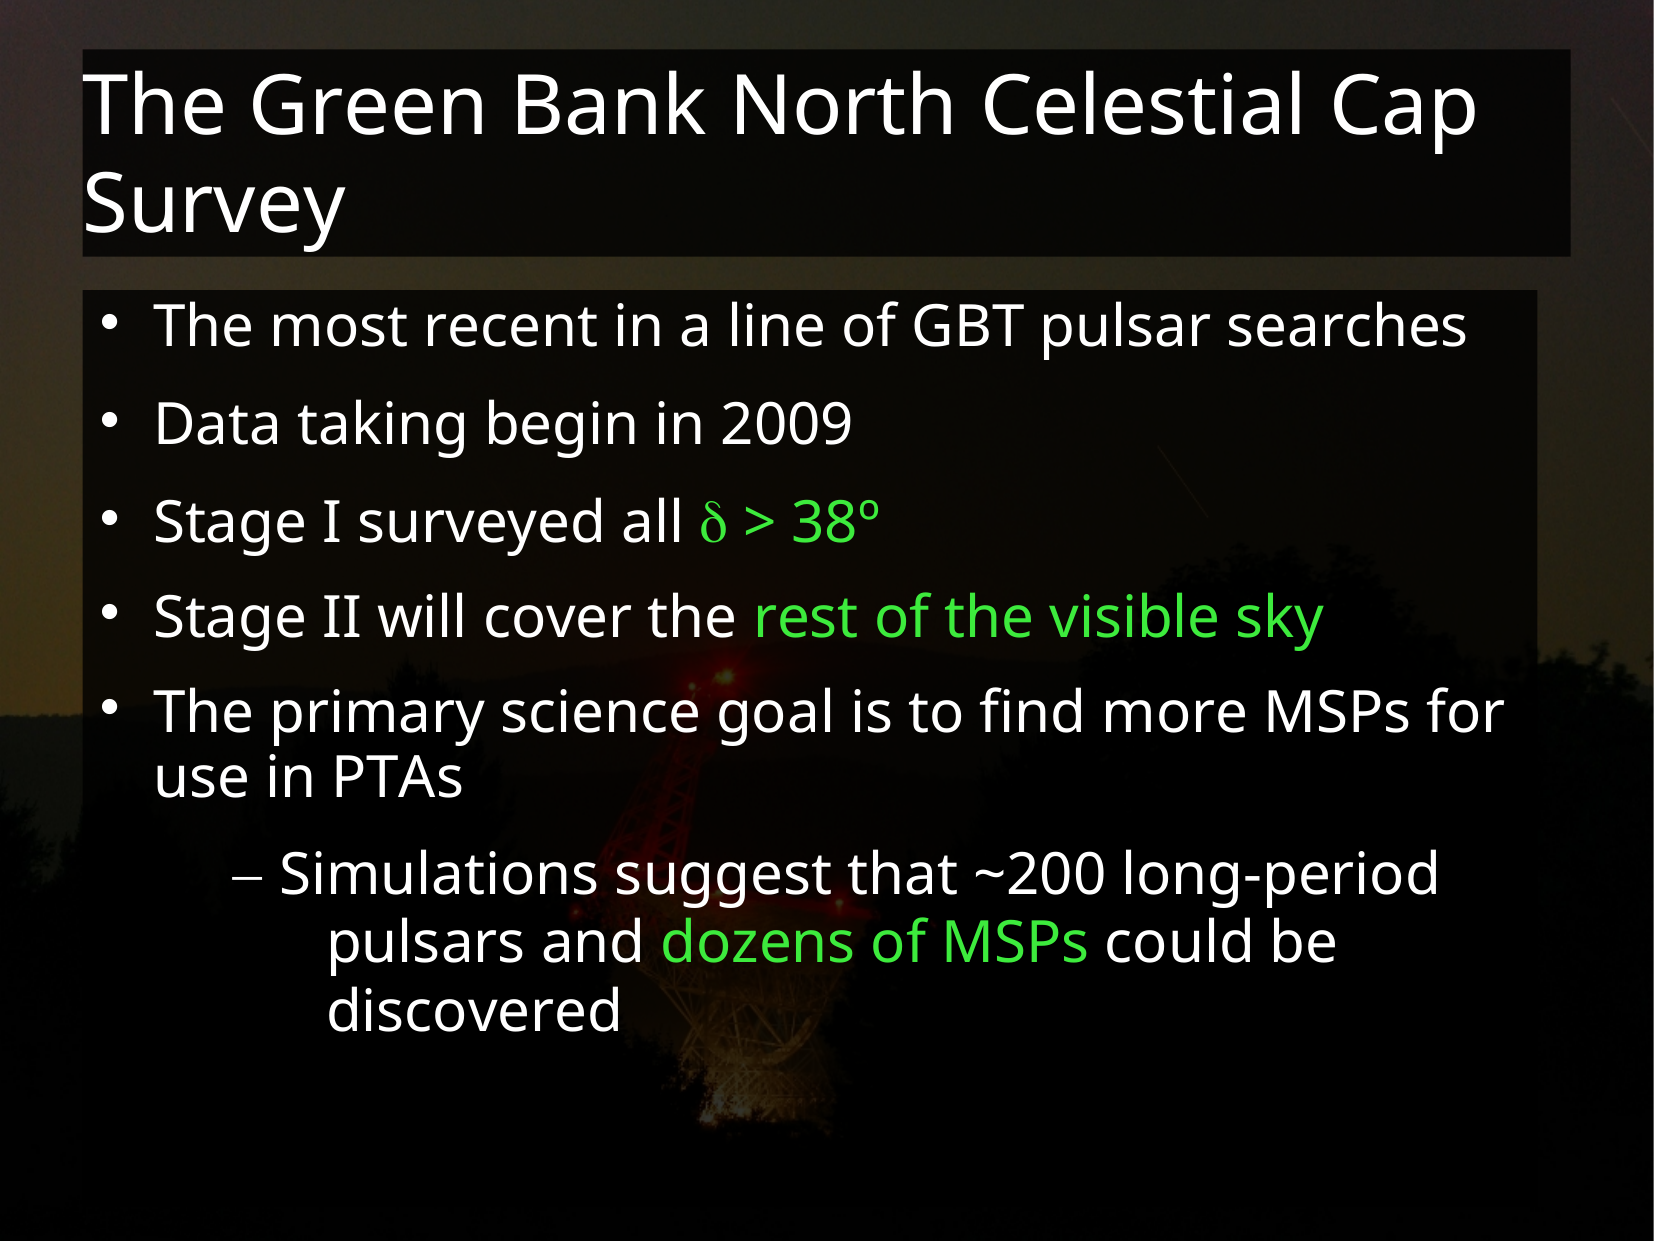

# The Green Bank North Celestial Cap Survey
The most recent in a line of GBT pulsar searches
Data taking begin in 2009
Stage I surveyed all  > 38º
Stage II will cover the rest of the visible sky
The primary science goal is to find more MSPs for use in PTAs
Simulations suggest that ~200 long-period pulsars and dozens of MSPs could be discovered